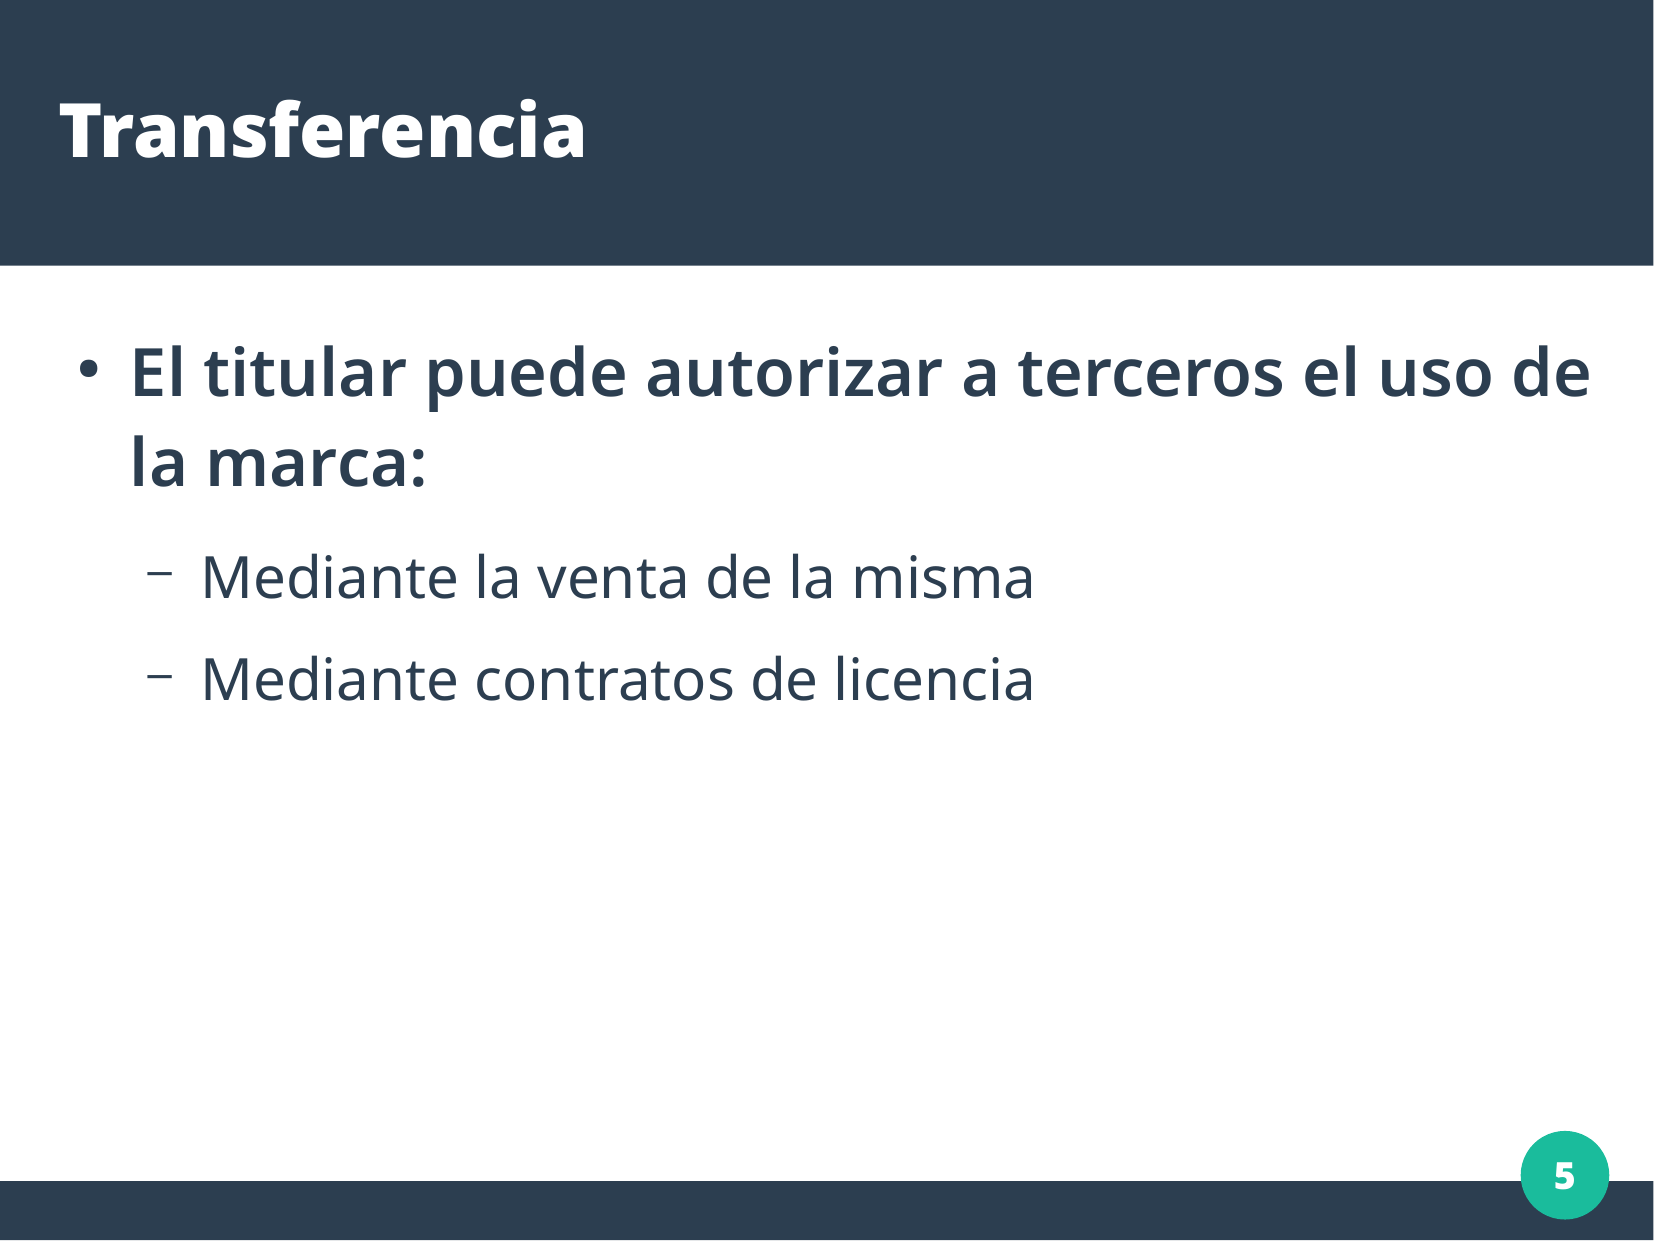

# Transferencia
El titular puede autorizar a terceros el uso de la marca:
Mediante la venta de la misma
Mediante contratos de licencia
5